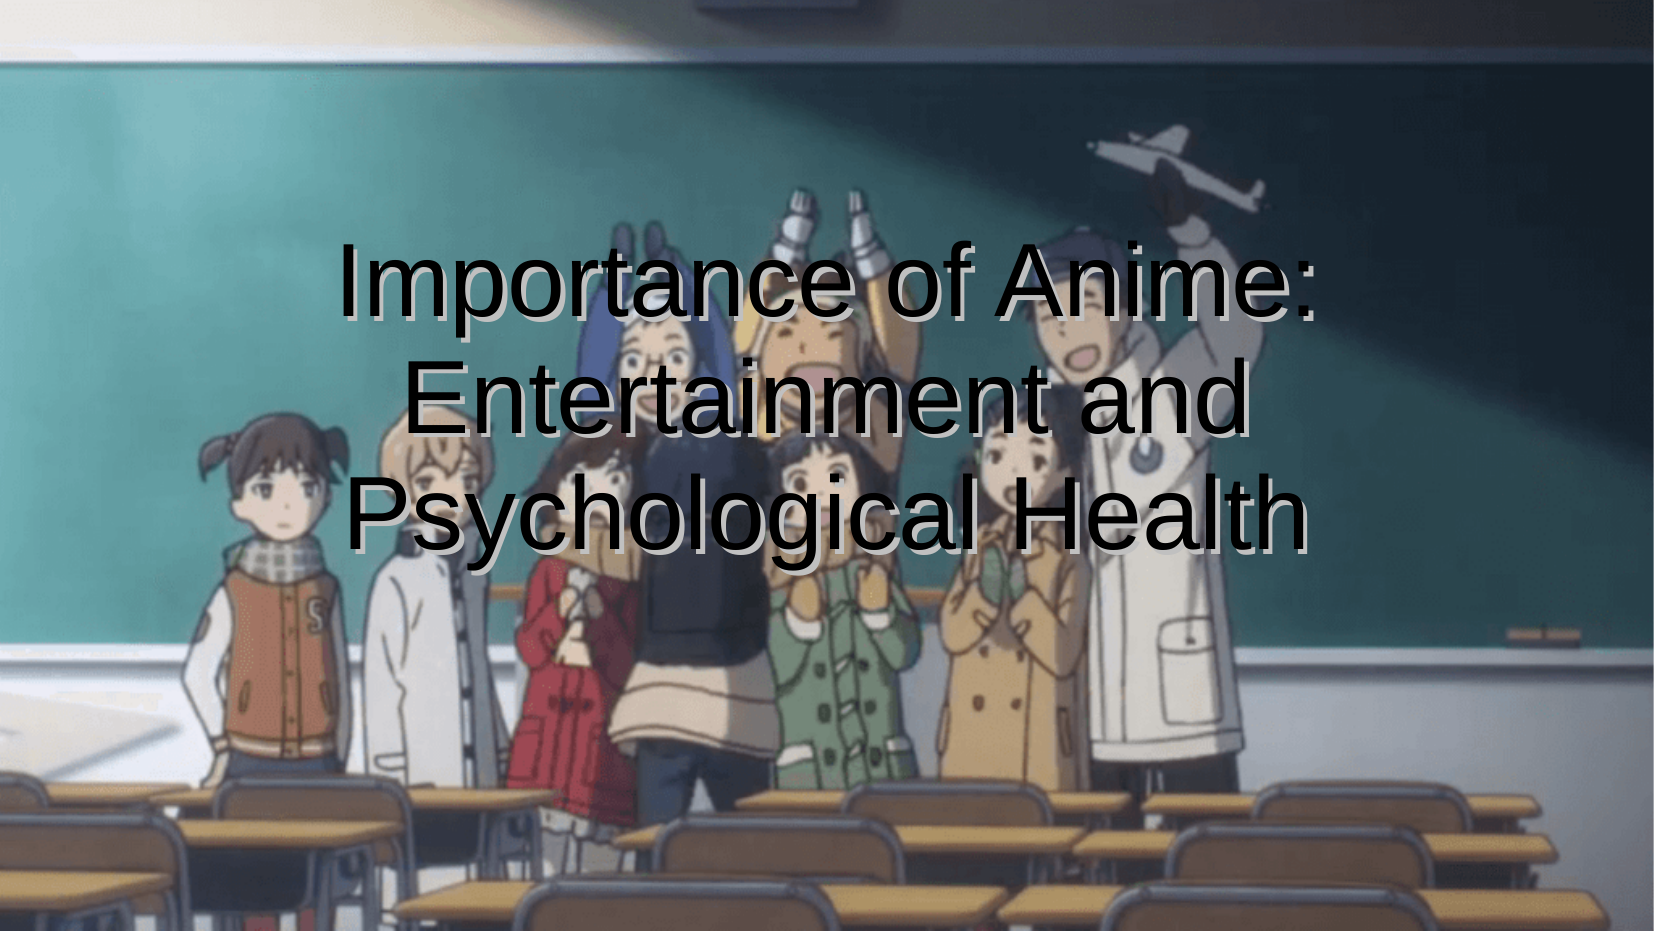

Importance of Anime:
Entertainment and Psychological Health